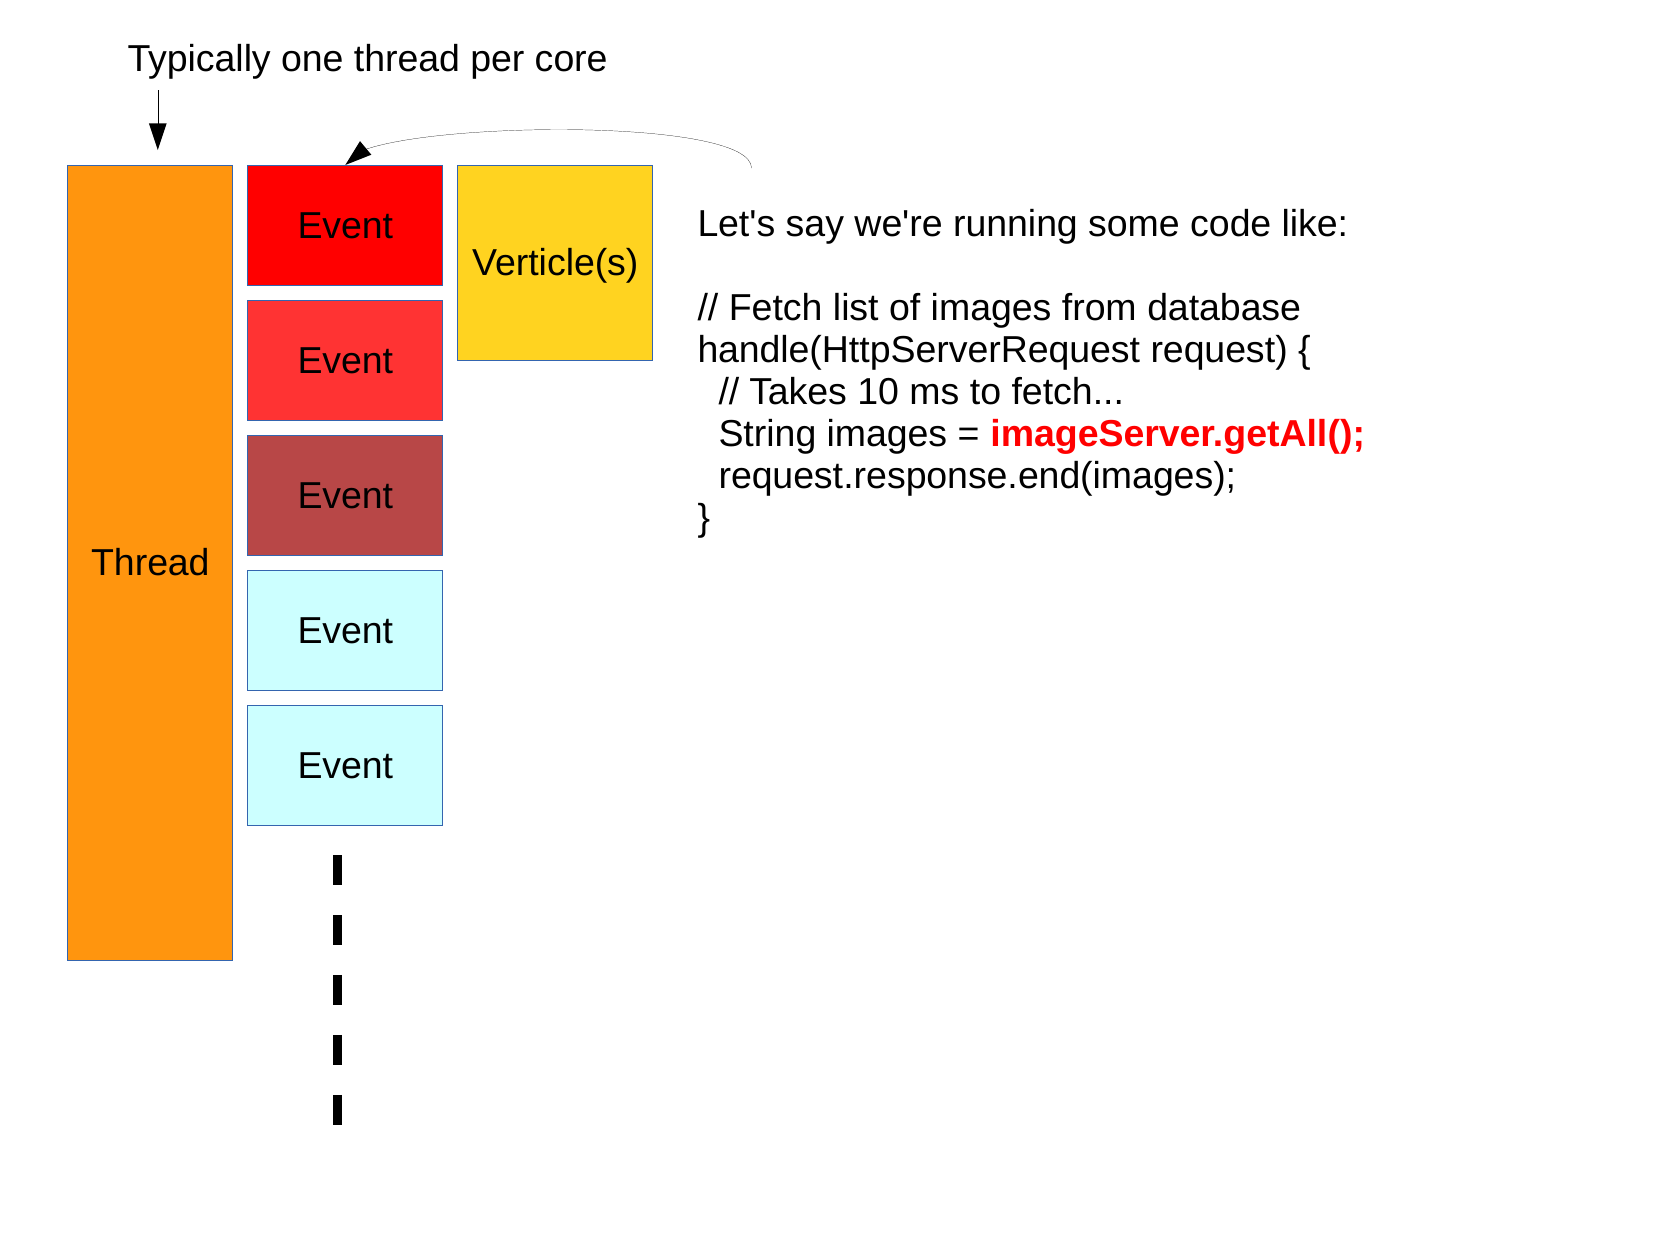

Typically one thread per core
Thread
Event
Verticle(s)
Let's say we're running some code like:
// Fetch list of images from database
handle(HttpServerRequest request) {
 // Takes 10 ms to fetch...
 String images = imageServer.getAll();
 request.response.end(images);
}
Event
Event
Event
Event